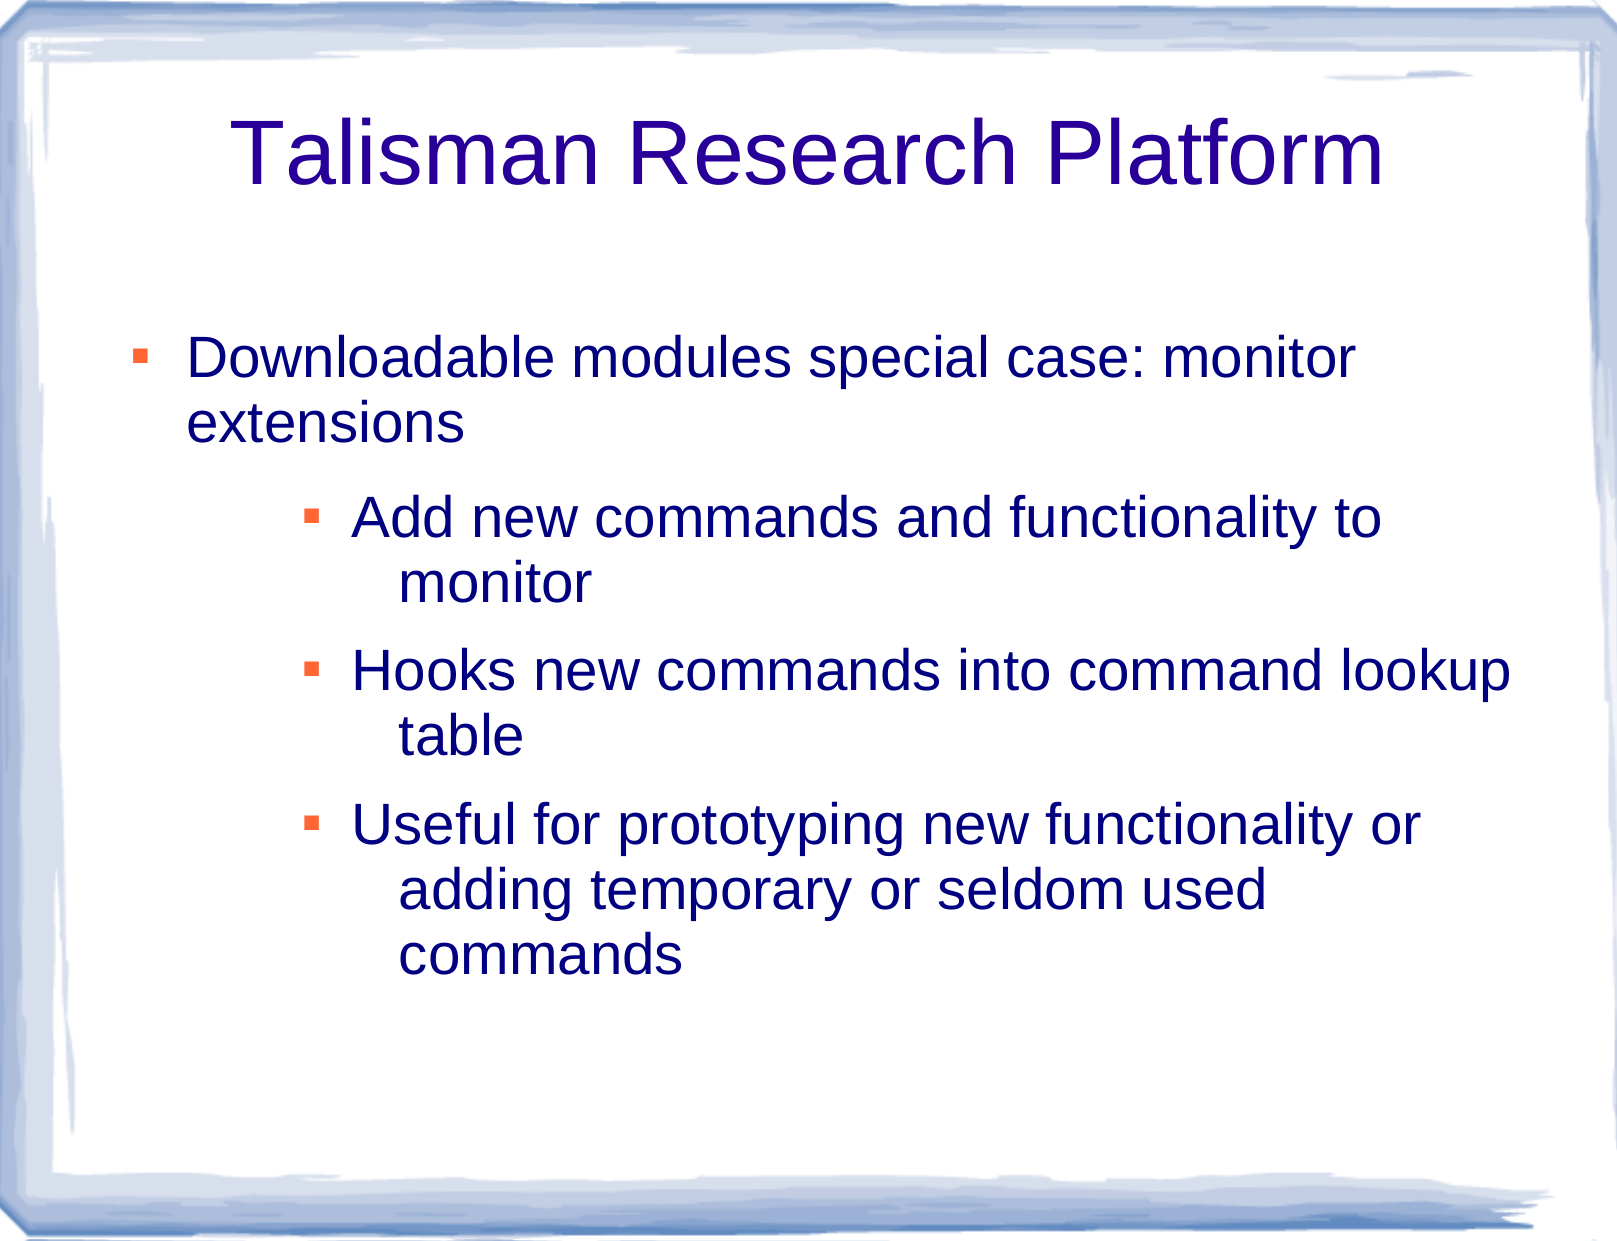

# Talisman Research Platform
Downloadable modules special case: monitor extensions
Add new commands and functionality to monitor
Hooks new commands into command lookup table
Useful for prototyping new functionality or adding temporary or seldom used commands